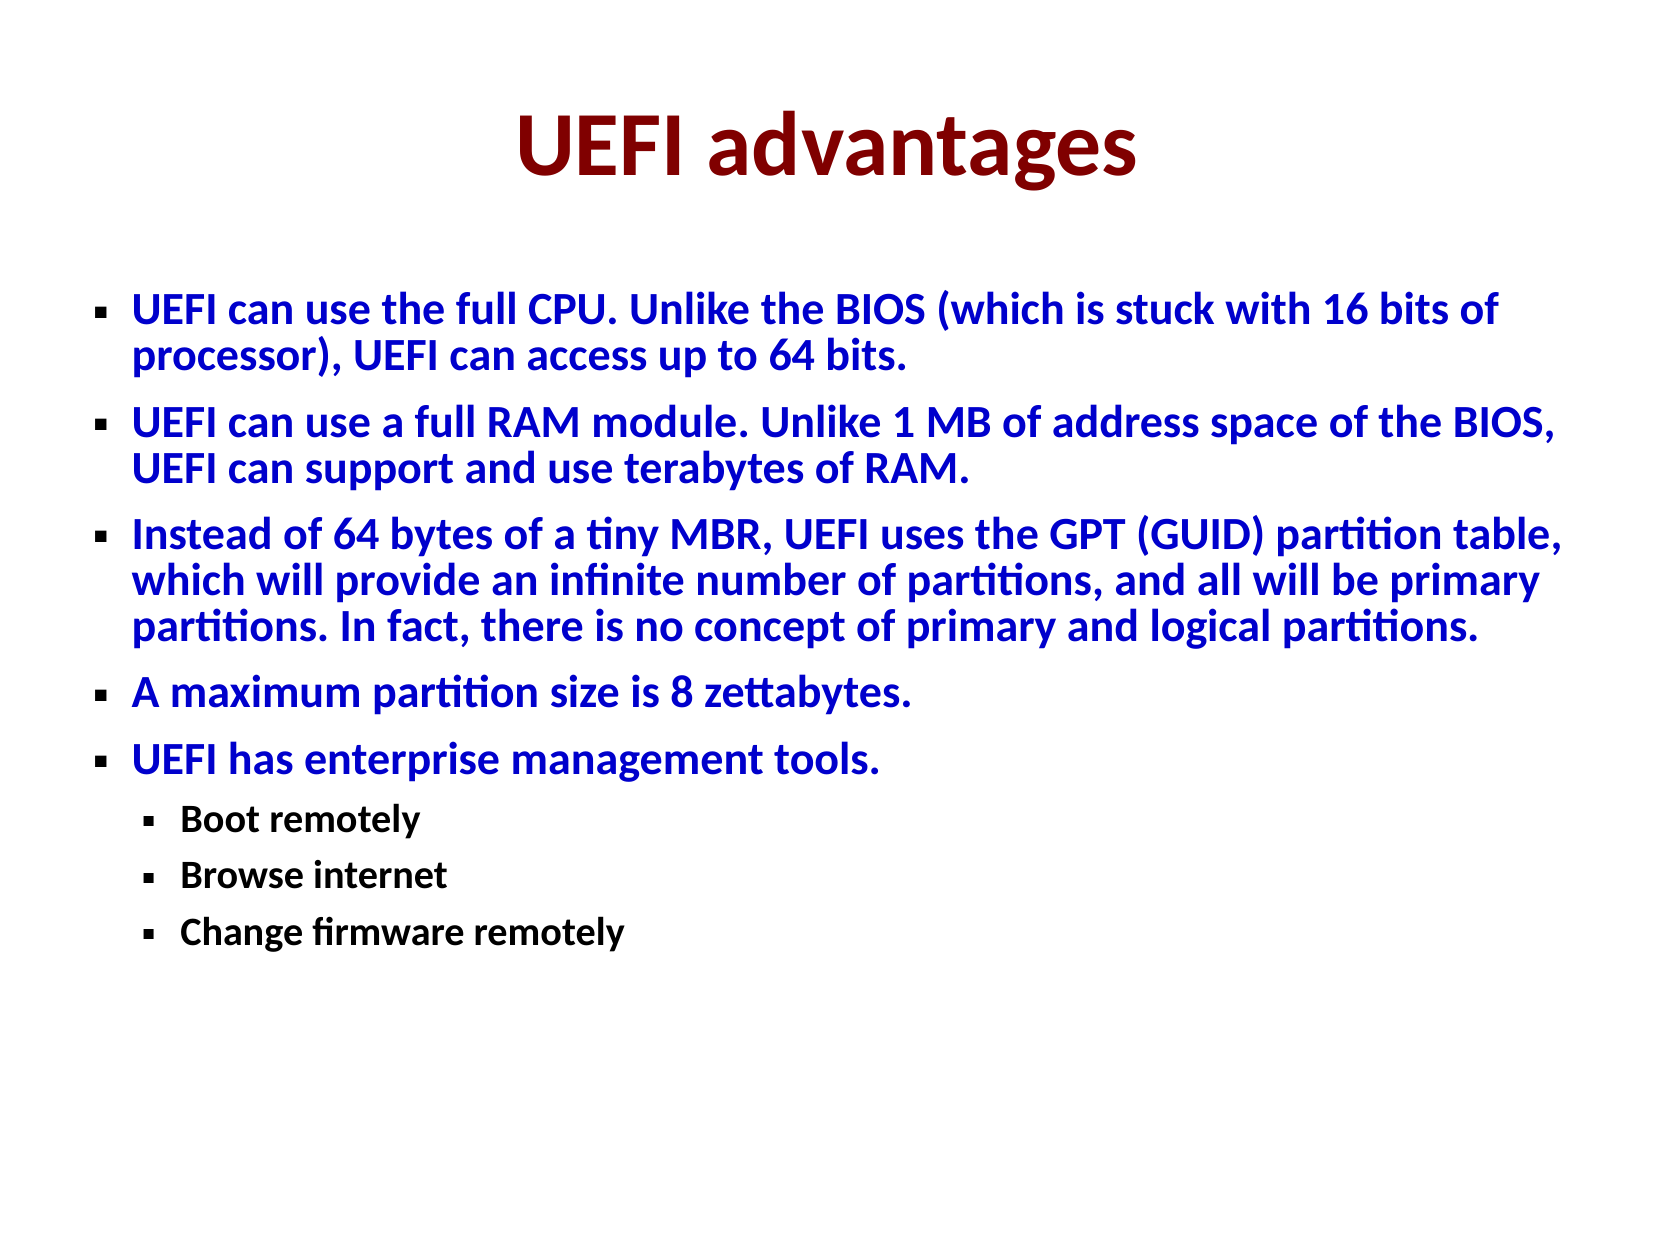

# UEFI advantages
UEFI can use the full CPU. Unlike the BIOS (which is stuck with 16 bits of processor), UEFI can access up to 64 bits.
UEFI can use a full RAM module. Unlike 1 MB of address space of the BIOS, UEFI can support and use terabytes of RAM.
Instead of 64 bytes of a tiny MBR, UEFI uses the GPT (GUID) partition table, which will provide an infinite number of partitions, and all will be primary partitions. In fact, there is no concept of primary and logical partitions.
A maximum partition size is 8 zettabytes.
UEFI has enterprise management tools.
Boot remotely
Browse internet
Change firmware remotely